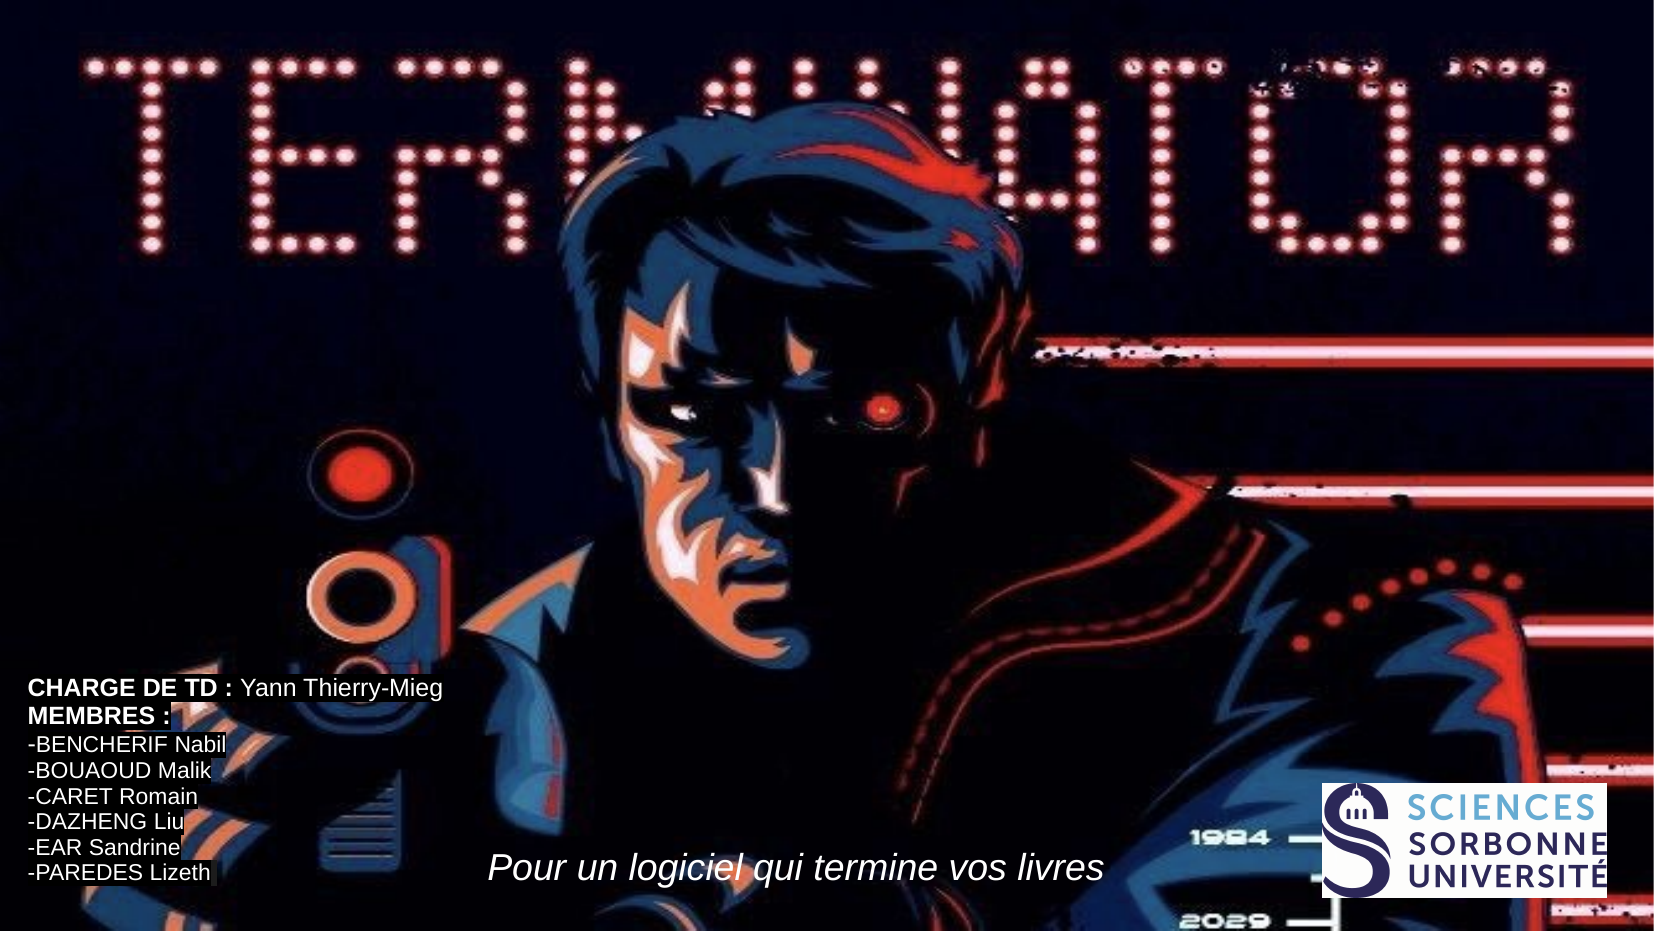

# CHARGE DE TD : Yann Thierry-Mieg
MEMBRES :
-BENCHERIF Nabil
-BOUAOUD Malik
-CARET Romain
-DAZHENG Liu
-EAR Sandrine
-PAREDES Lizeth
Pour un logiciel qui termine vos livres